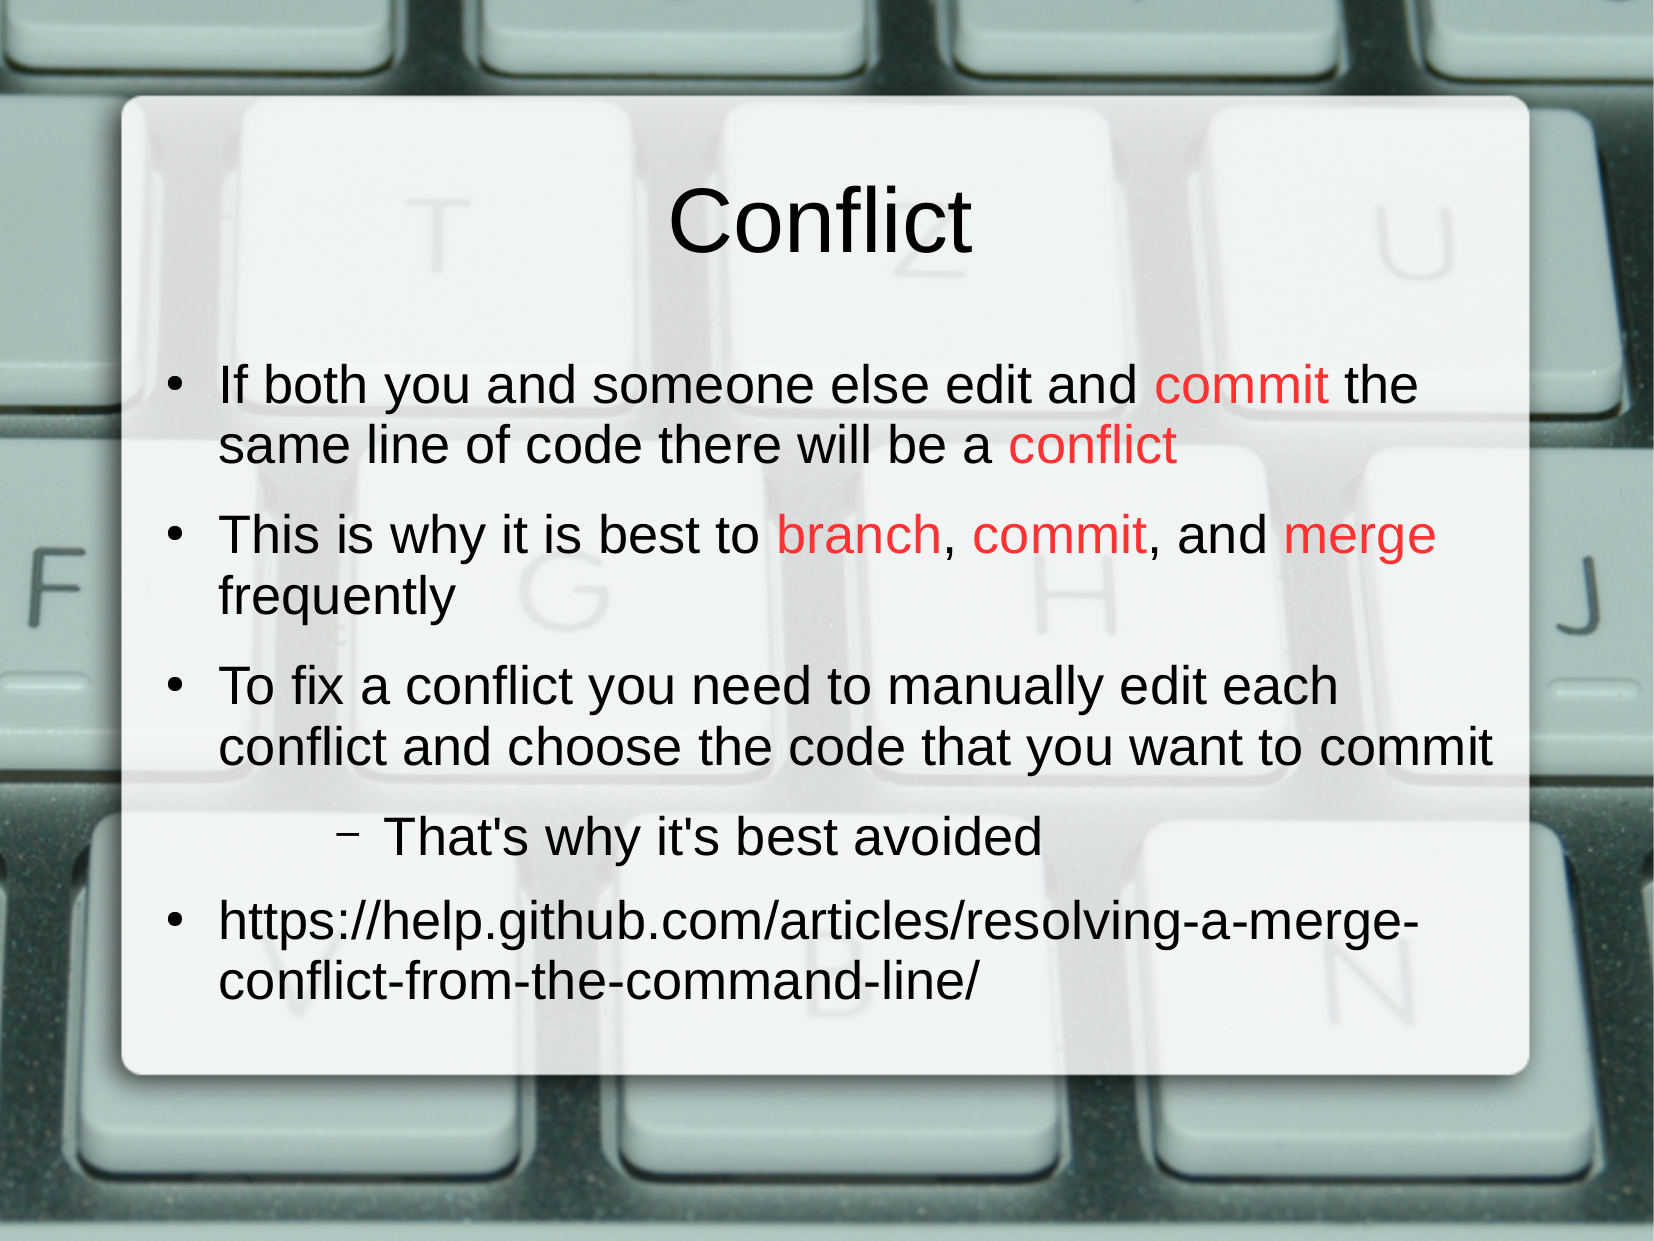

# Conflict
If both you and someone else edit and commit the same line of code there will be a conflict
This is why it is best to branch, commit, and merge frequently
To fix a conflict you need to manually edit each conflict and choose the code that you want to commit
That's why it's best avoided
https://help.github.com/articles/resolving-a-merge-conflict-from-the-command-line/